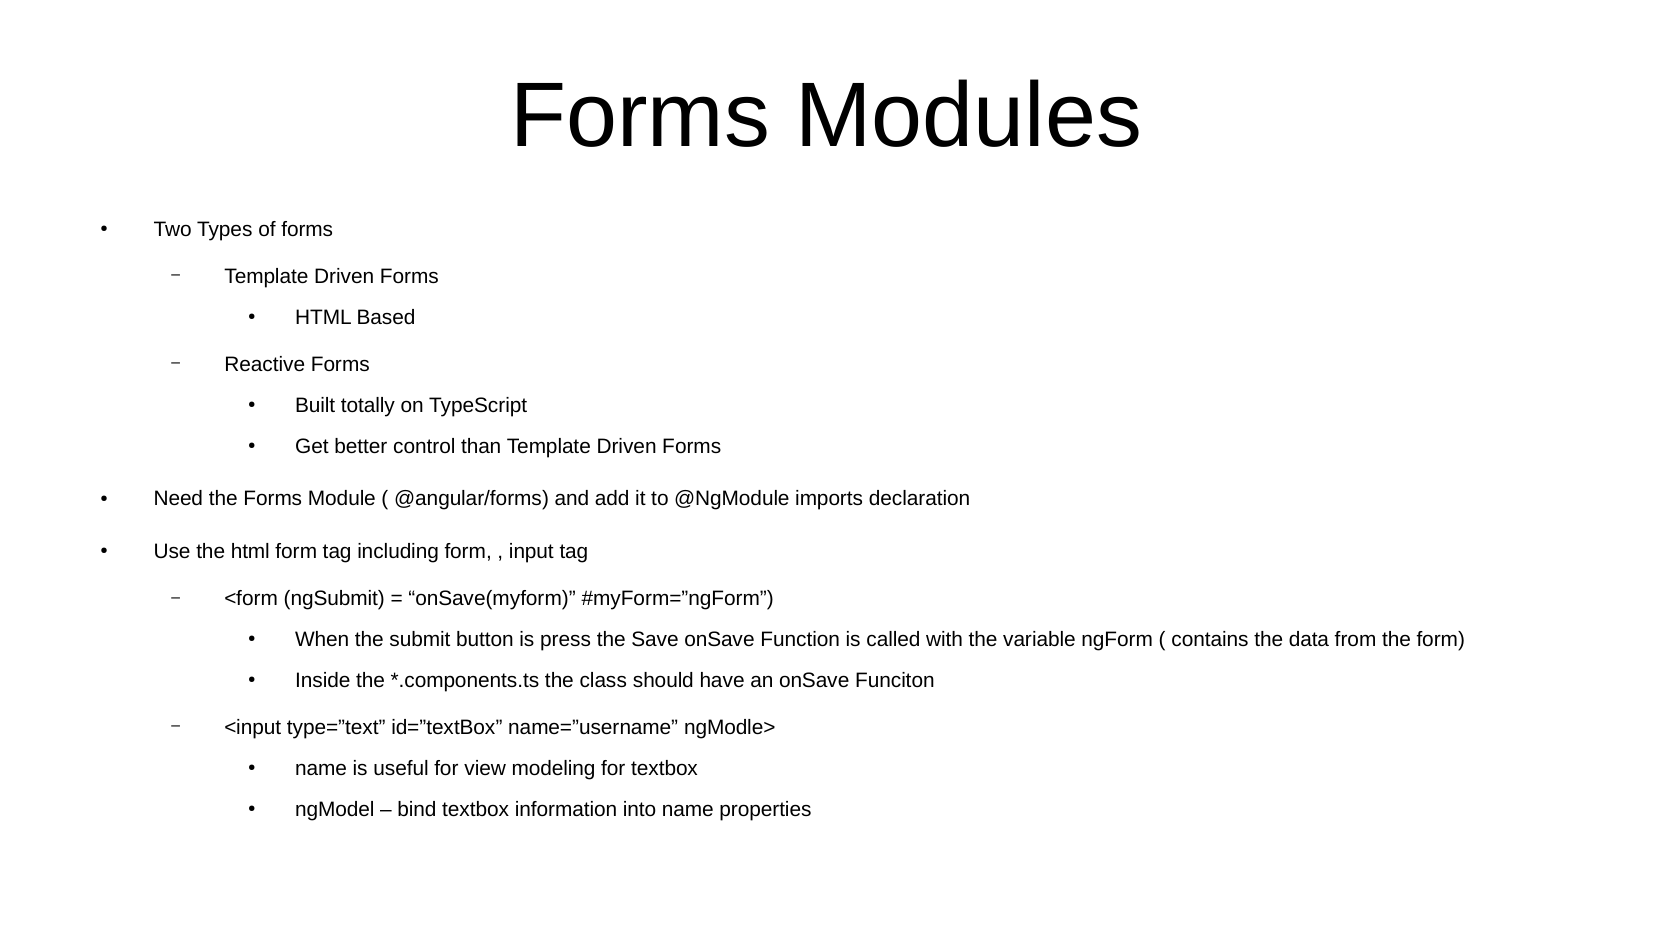

# Forms Modules
Two Types of forms
Template Driven Forms
HTML Based
Reactive Forms
Built totally on TypeScript
Get better control than Template Driven Forms
Need the Forms Module ( @angular/forms) and add it to @NgModule imports declaration
Use the html form tag including form, , input tag
<form (ngSubmit) = “onSave(myform)” #myForm=”ngForm”)
When the submit button is press the Save onSave Function is called with the variable ngForm ( contains the data from the form)
Inside the *.components.ts the class should have an onSave Funciton
<input type=”text” id=”textBox” name=”username” ngModle>
name is useful for view modeling for textbox
ngModel – bind textbox information into name properties